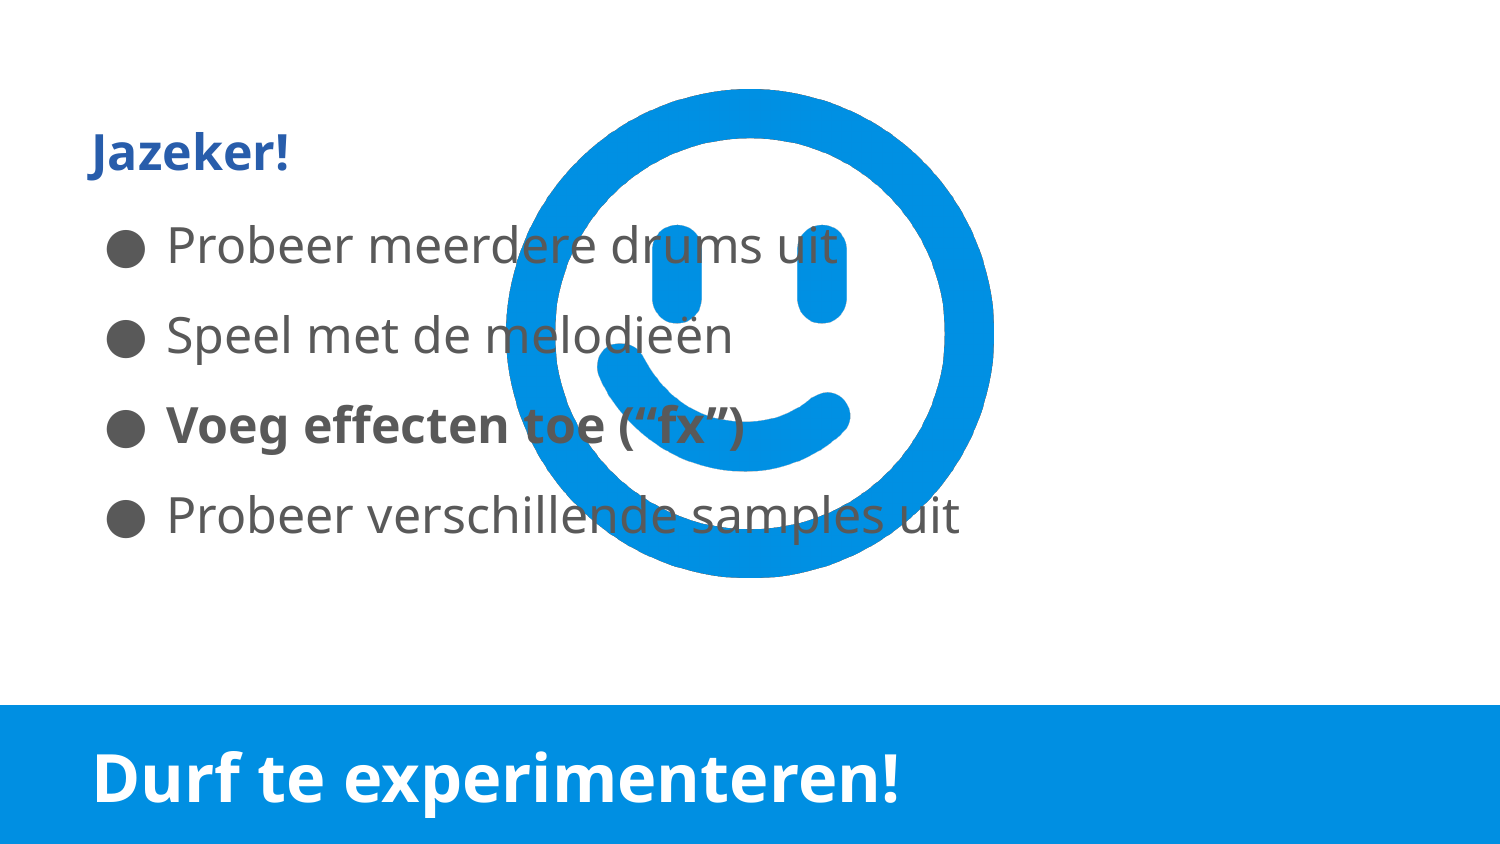

Jazeker!
Probeer meerdere drums uit
Speel met de melodieën
Voeg effecten toe (“fx”)
Probeer verschillende samples uit
# Durf te experimenteren!